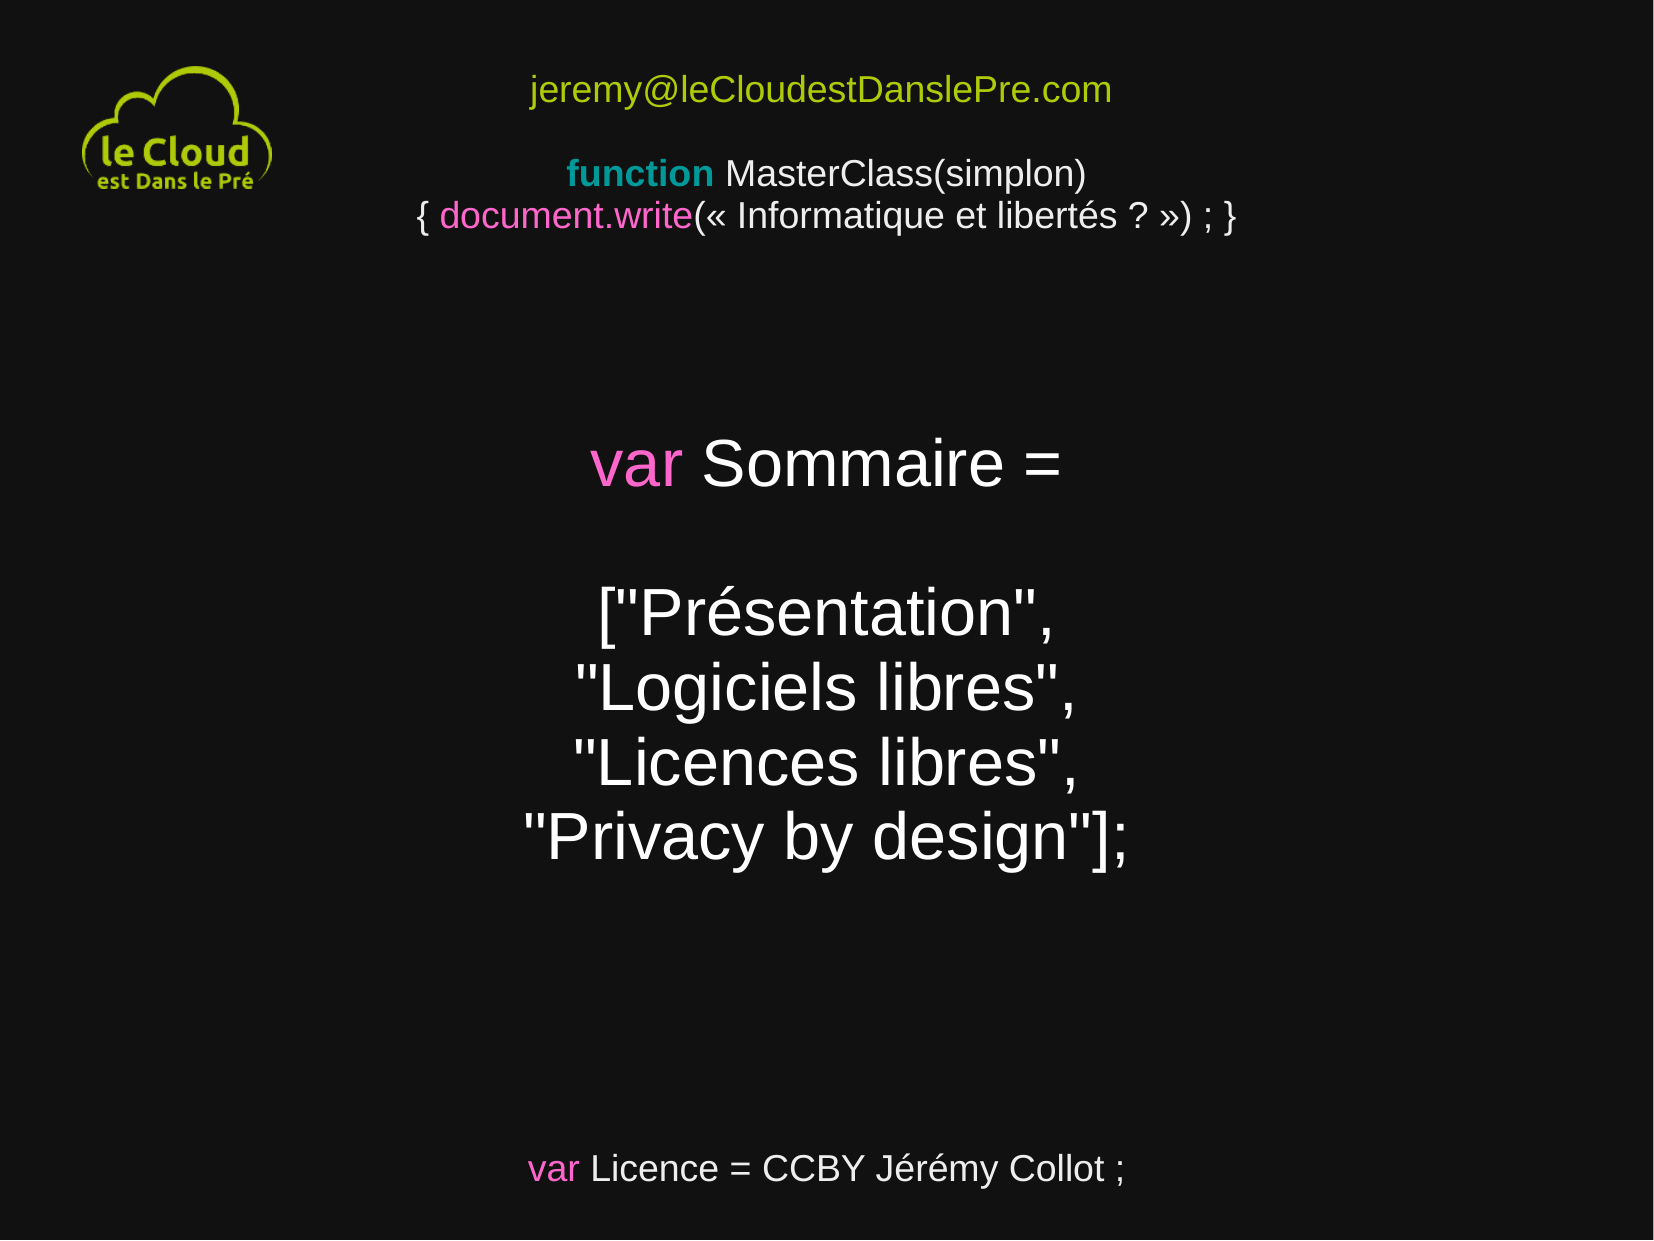

# jeremy@leCloudestDanslePre.com function MasterClass(simplon) { document.write(« Informatique et libertés ? ») ; }
var Sommaire =
["Présentation",
"Logiciels libres",
"Licences libres",
"Privacy by design"];
var Licence = CCBY Jérémy Collot ;